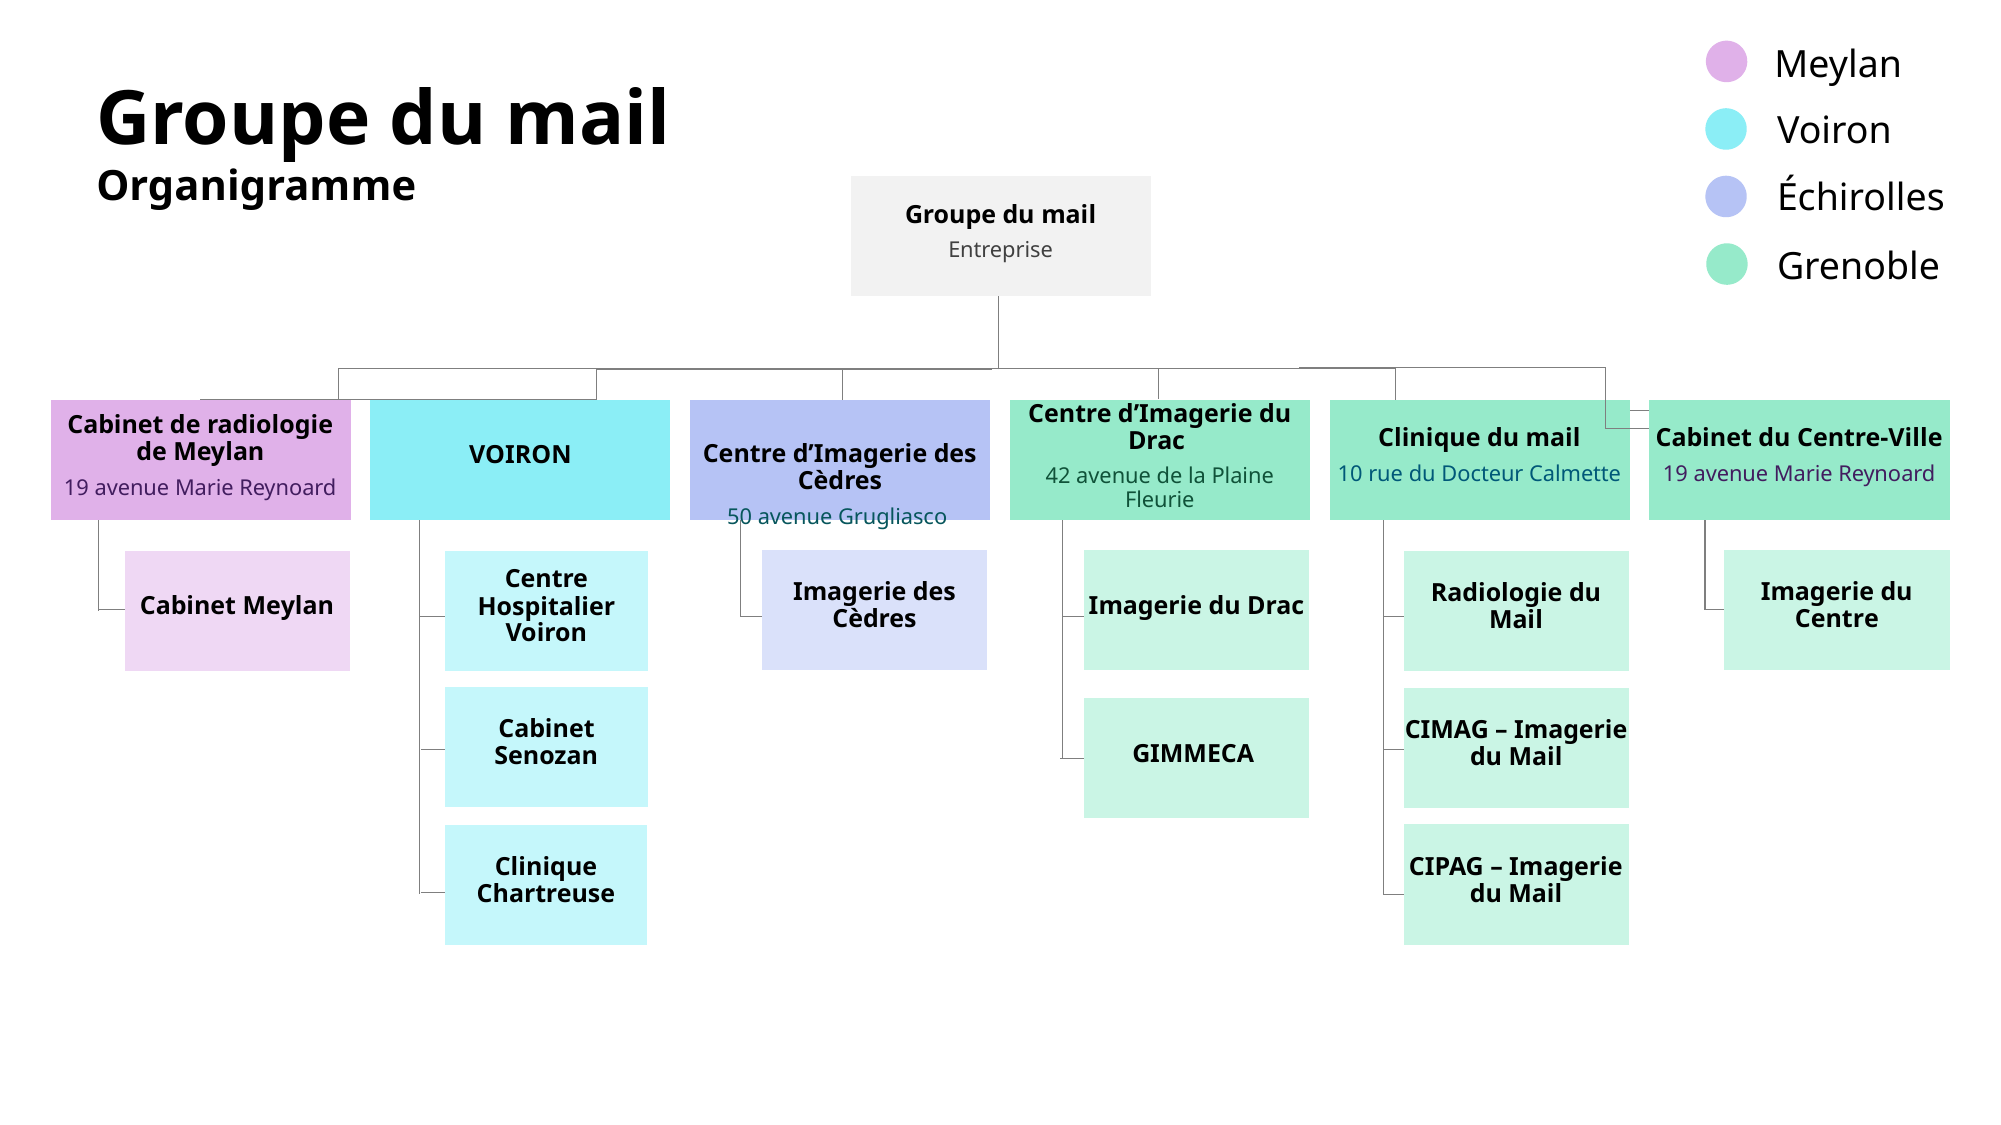

Meylan
Voiron
Échirolles
Grenoble
# Groupe du mail
Organigramme
Groupe du mail
Entreprise
Cabinet de radiologie de Meylan
19 avenue Marie Reynoard
VOIRON
Centre d’Imagerie des Cèdres
50 avenue Grugliasco
Centre d’Imagerie du Drac
42 avenue de la Plaine Fleurie
Clinique du mail
10 rue du Docteur Calmette
Cabinet du Centre-Ville
19 avenue Marie Reynoard
Imagerie des Cèdres
Imagerie du Drac
Imagerie du Centre
Cabinet Meylan
Radiologie du Mail
Centre Hospitalier Voiron
Cabinet Senozan
CIMAG – Imagerie du Mail
GIMMECA
CIPAG – Imagerie du Mail
Clinique Chartreuse